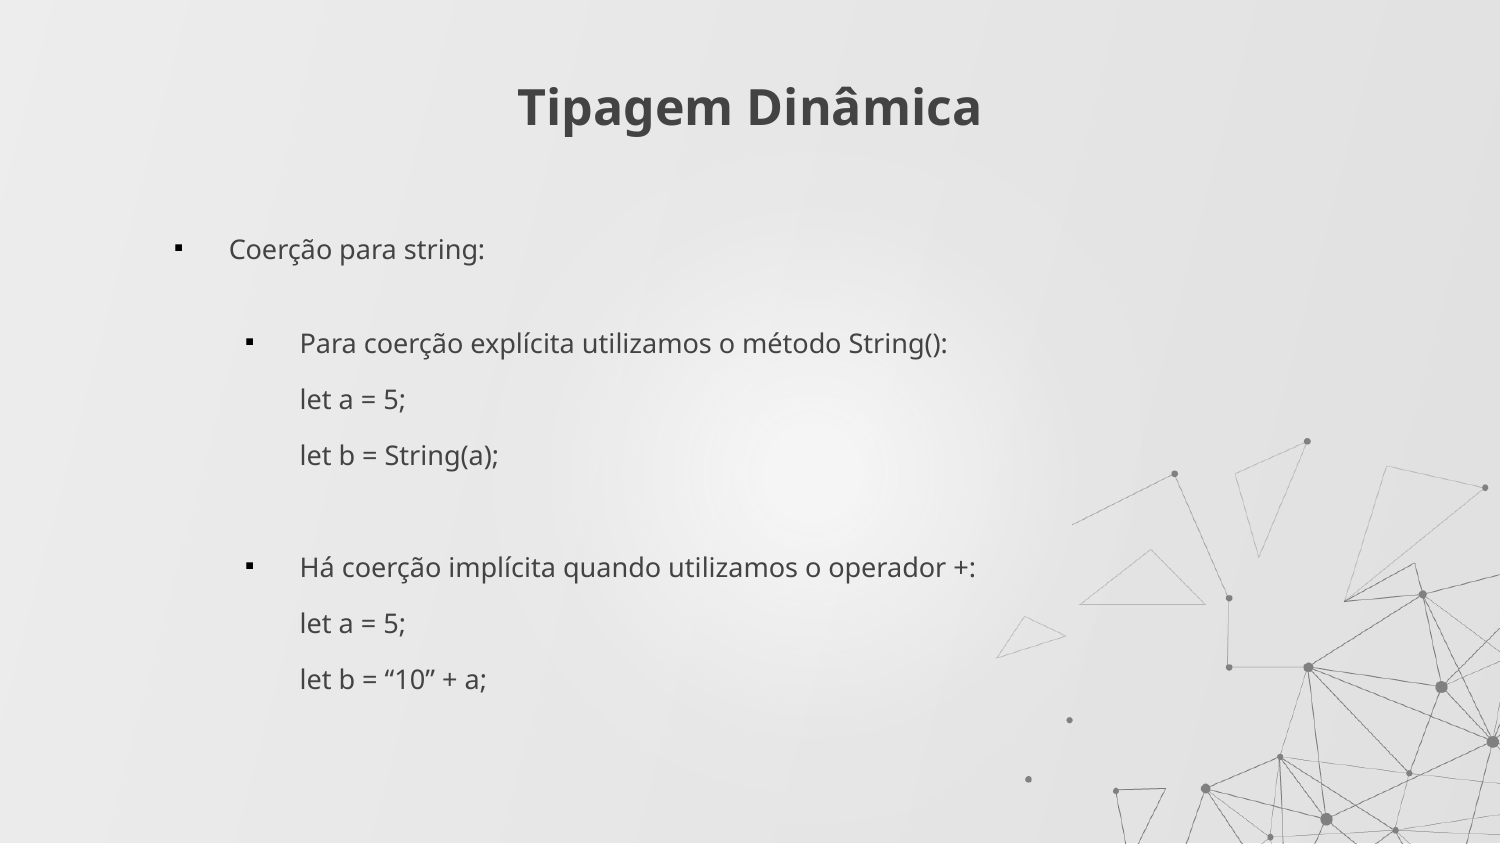

Tipagem Dinâmica
# Coerção para string:
Para coerção explícita utilizamos o método String():
let a = 5;
let b = String(a);
Há coerção implícita quando utilizamos o operador +:
let a = 5;
let b = “10” + a;